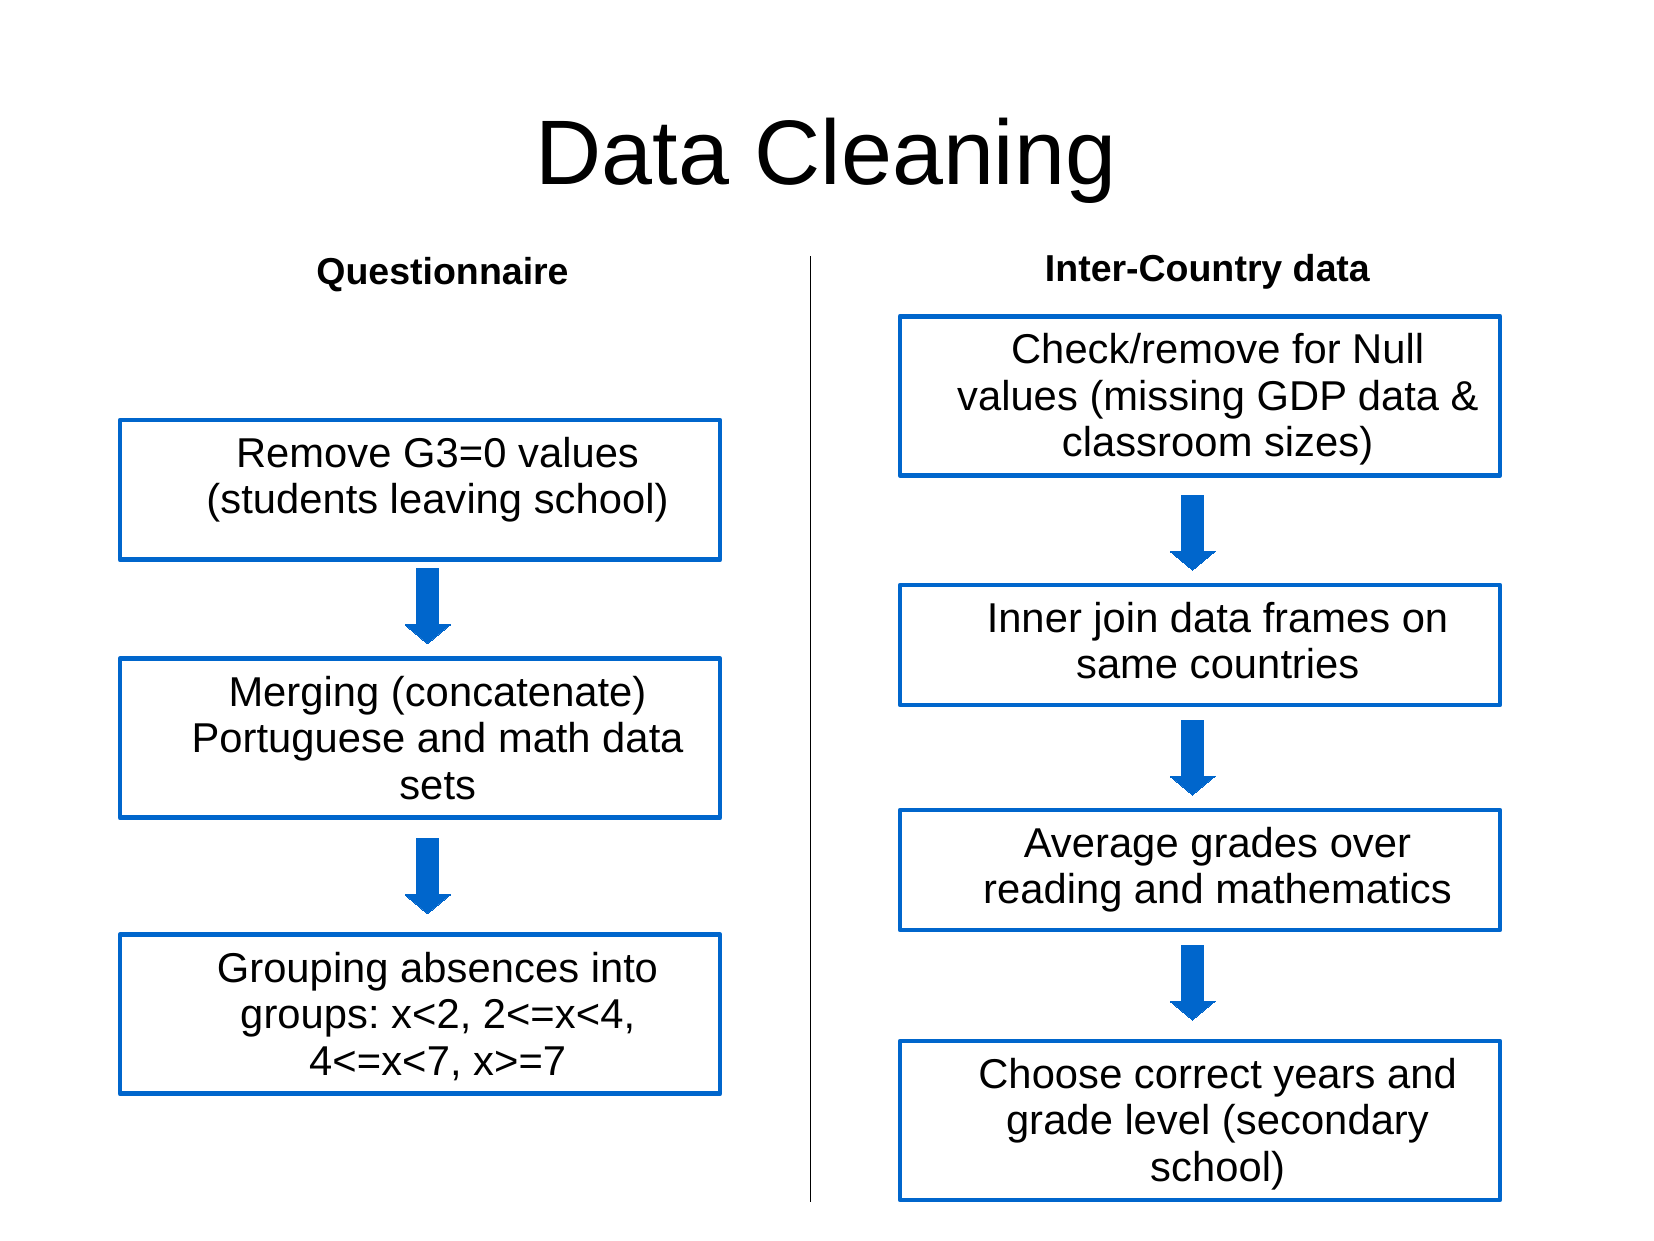

# Data Cleaning
Inter-Country data
Questionnaire
Check/remove for Null values (missing GDP data & classroom sizes)
Remove G3=0 values (students leaving school)
Inner join data frames on same countries
Merging (concatenate) Portuguese and math data sets
Average grades over reading and mathematics
Grouping absences into groups: x<2, 2<=x<4, 4<=x<7, x>=7
Choose correct years and grade level (secondary school)